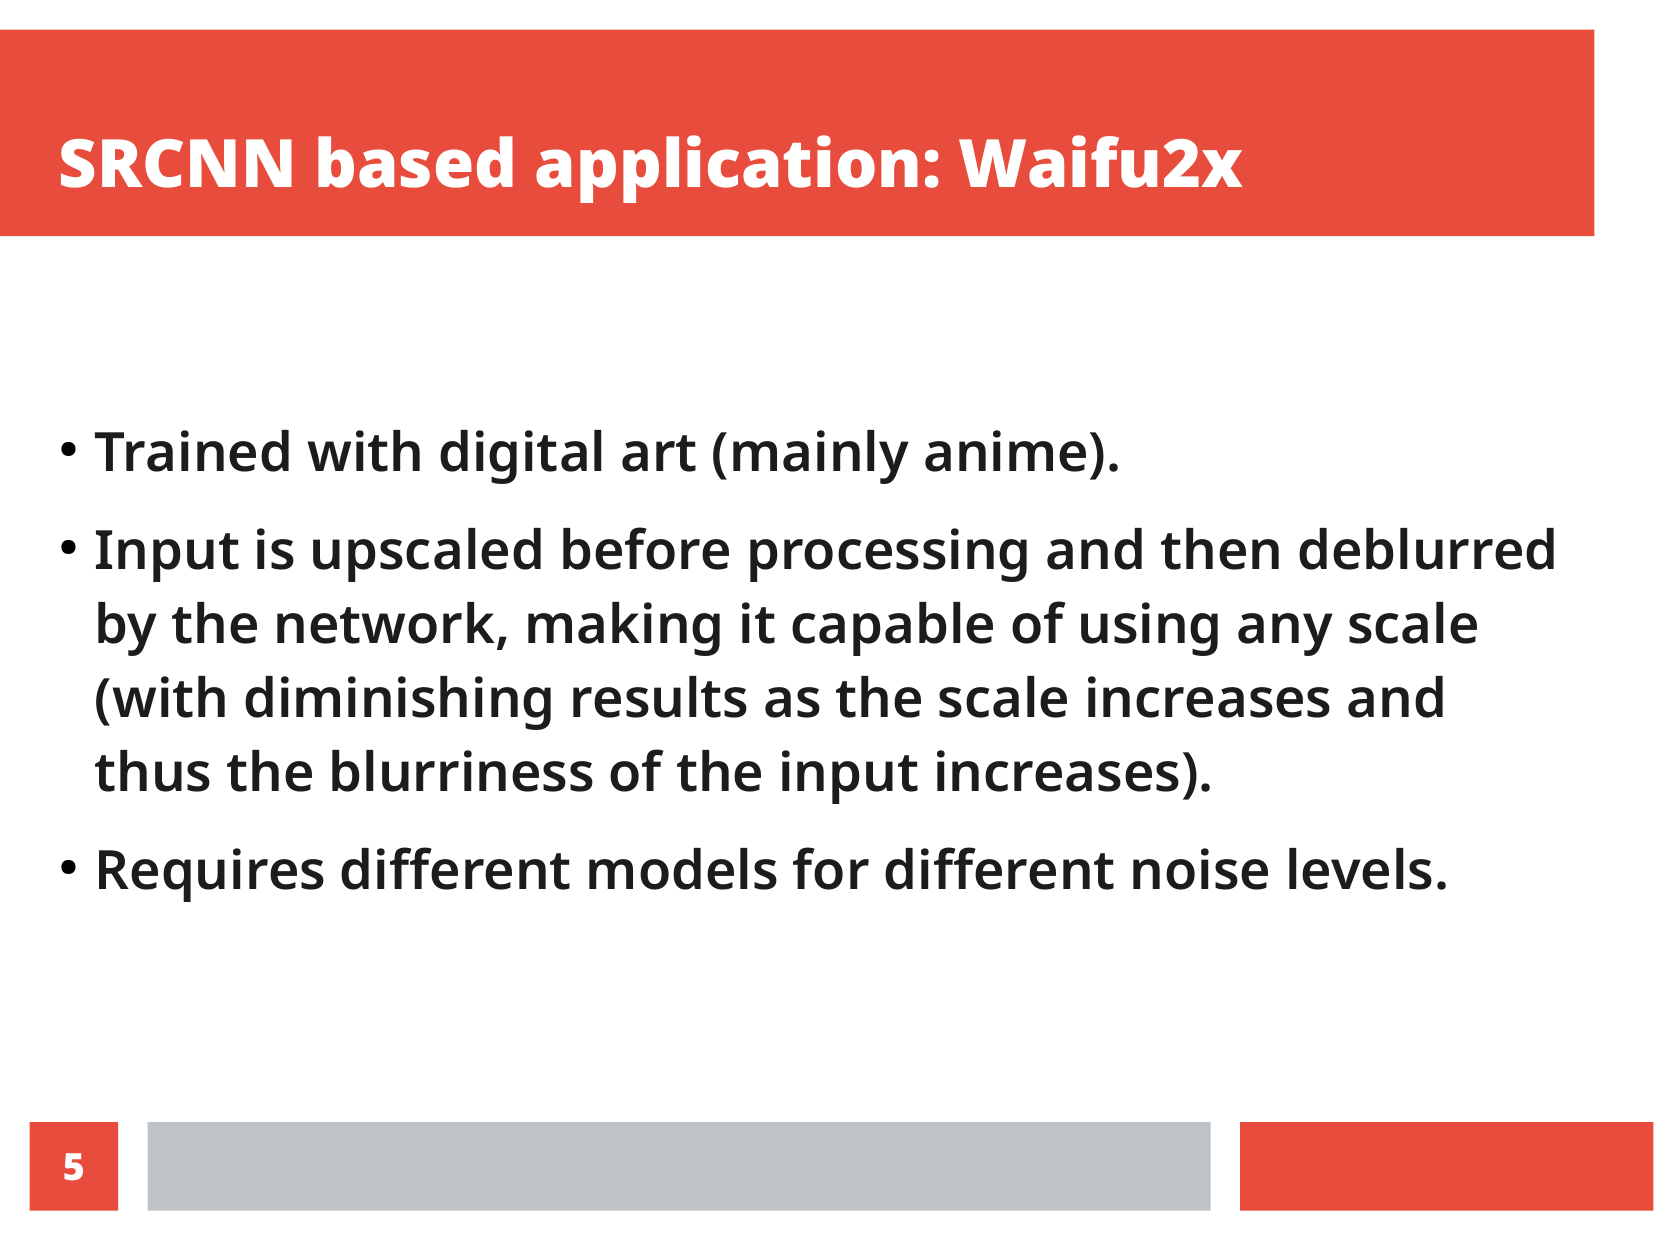

# SRCNN based application: Waifu2x
Trained with digital art (mainly anime).
Input is upscaled before processing and then deblurred by the network, making it capable of using any scale (with diminishing results as the scale increases and thus the blurriness of the input increases).
Requires different models for different noise levels.
5